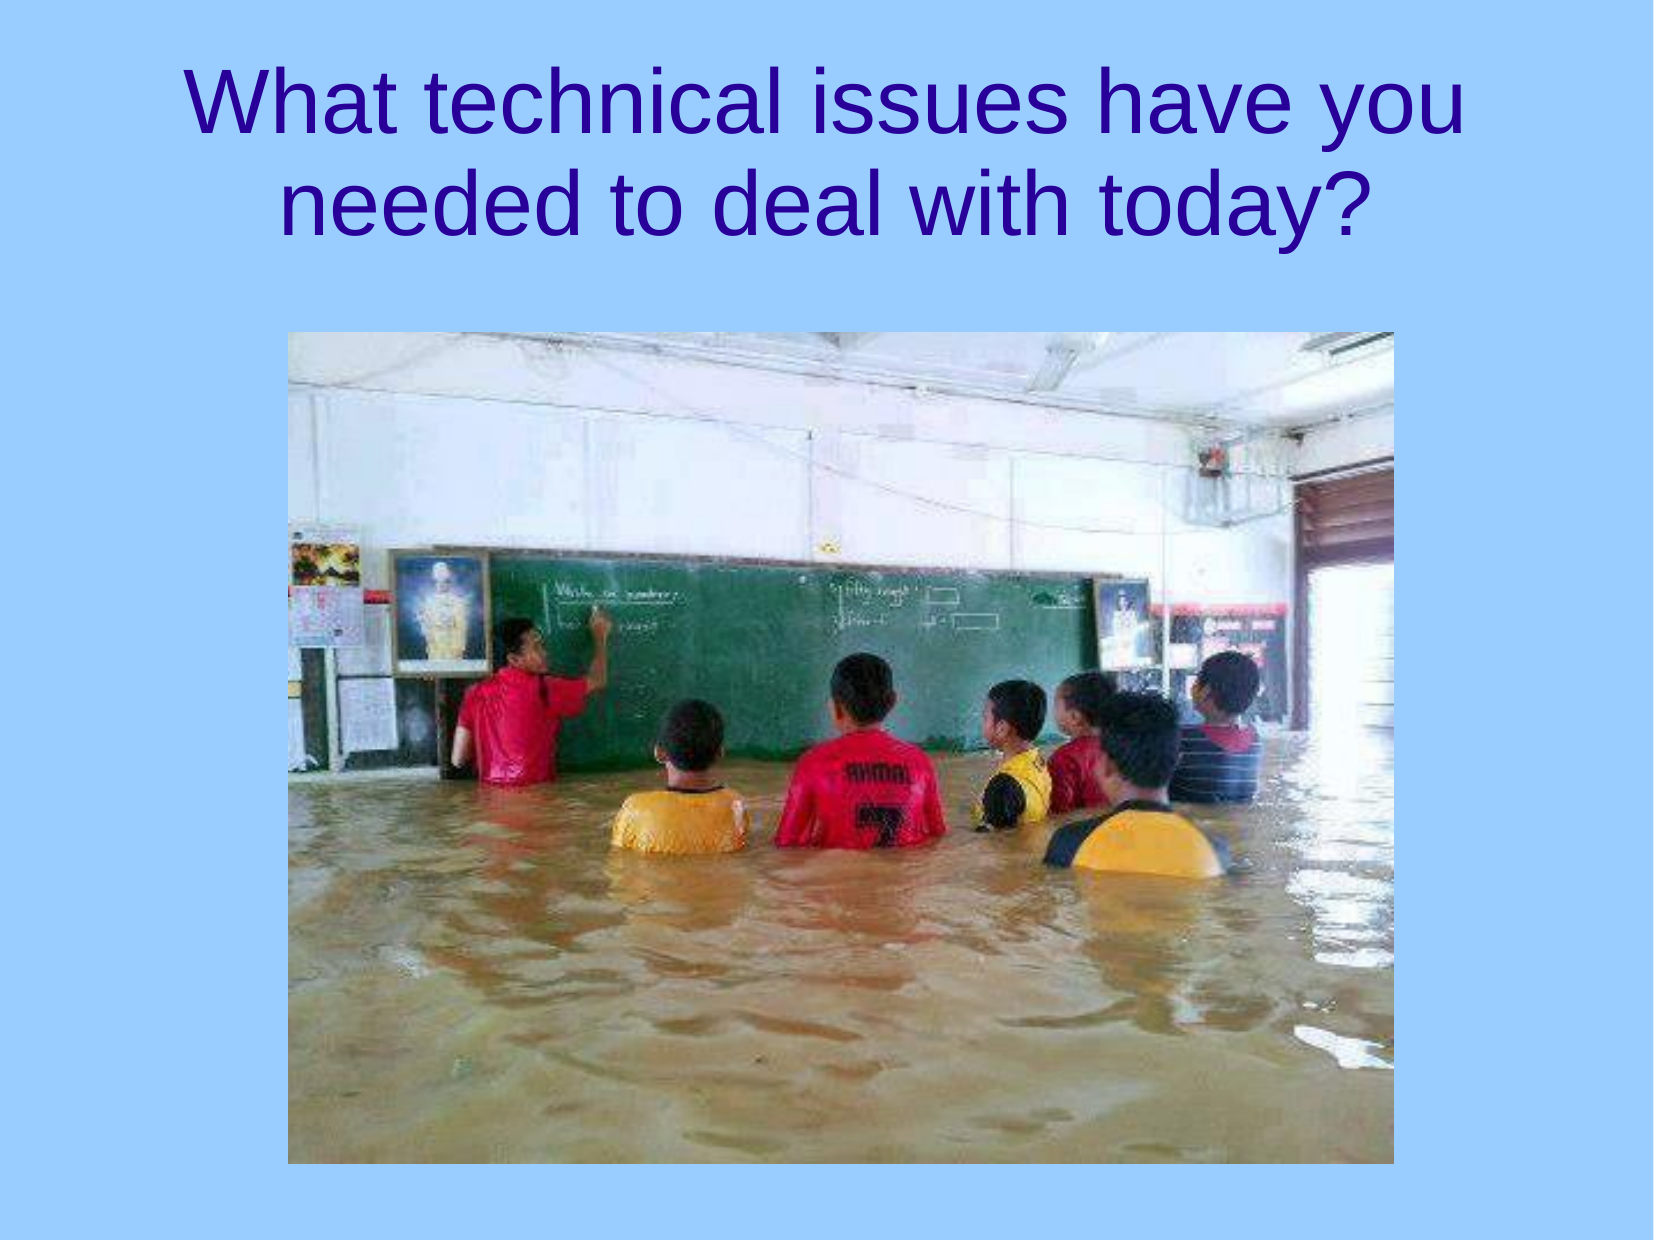

# What technical issues have you needed to deal with today?